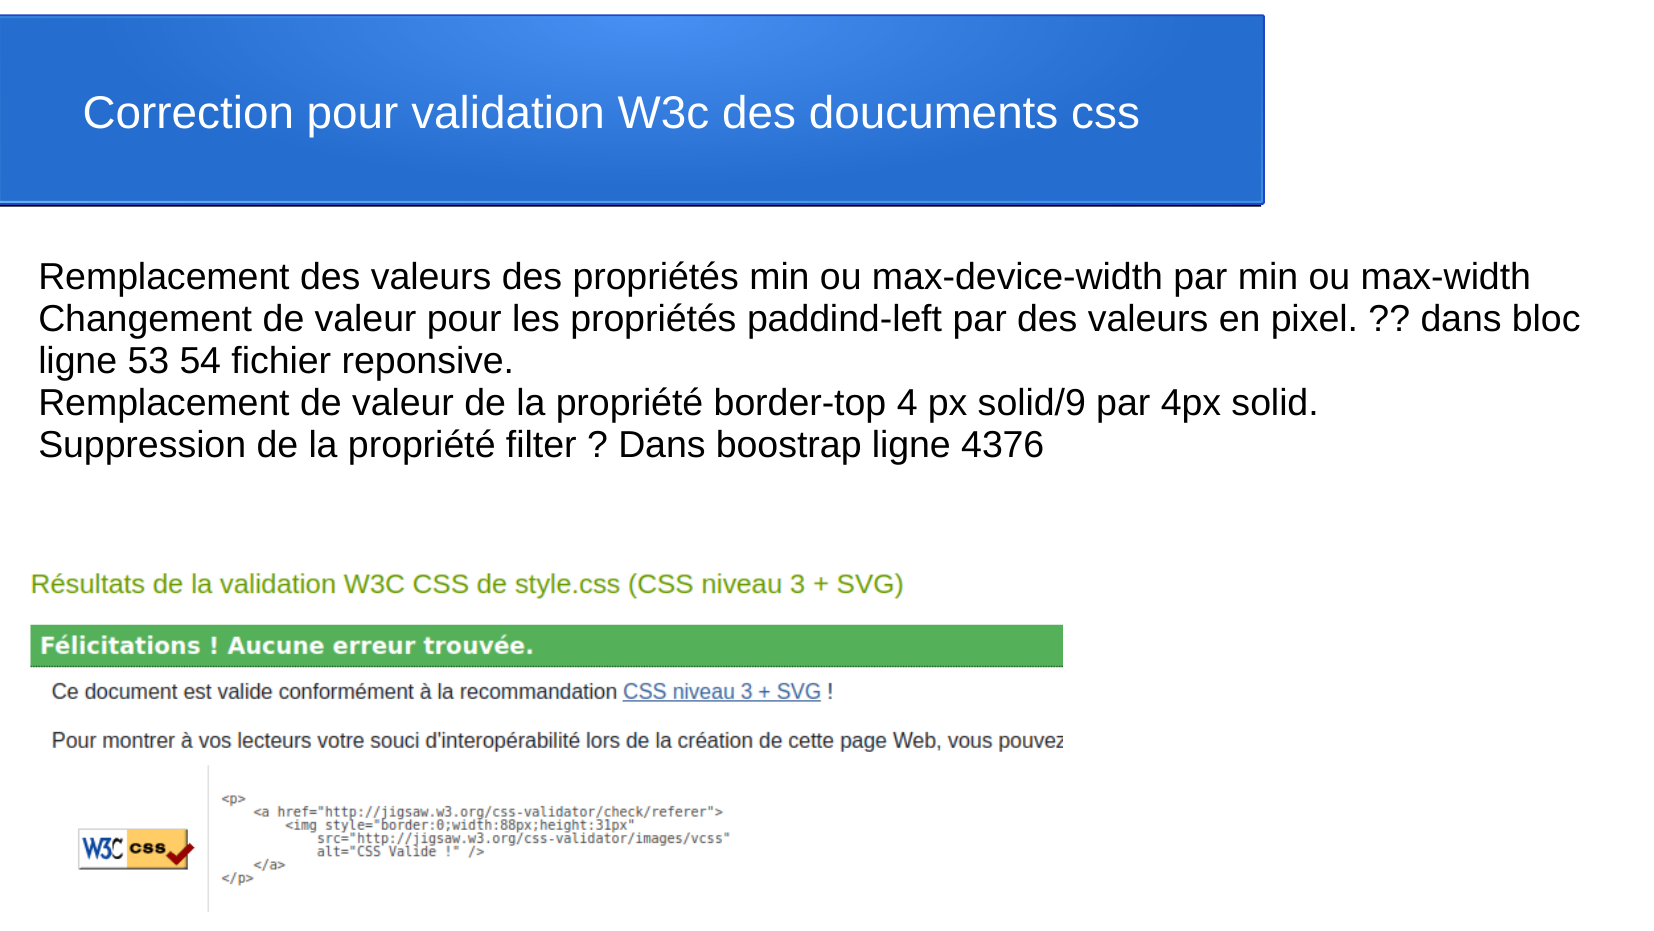

# Correction pour validation W3c des doucuments css
Remplacement des valeurs des propriétés min ou max-device-width par min ou max-width
Changement de valeur pour les propriétés paddind-left par des valeurs en pixel. ?? dans bloc ligne 53 54 fichier reponsive.
Remplacement de valeur de la propriété border-top 4 px solid/9 par 4px solid.
Suppression de la propriété filter ? Dans boostrap ligne 4376